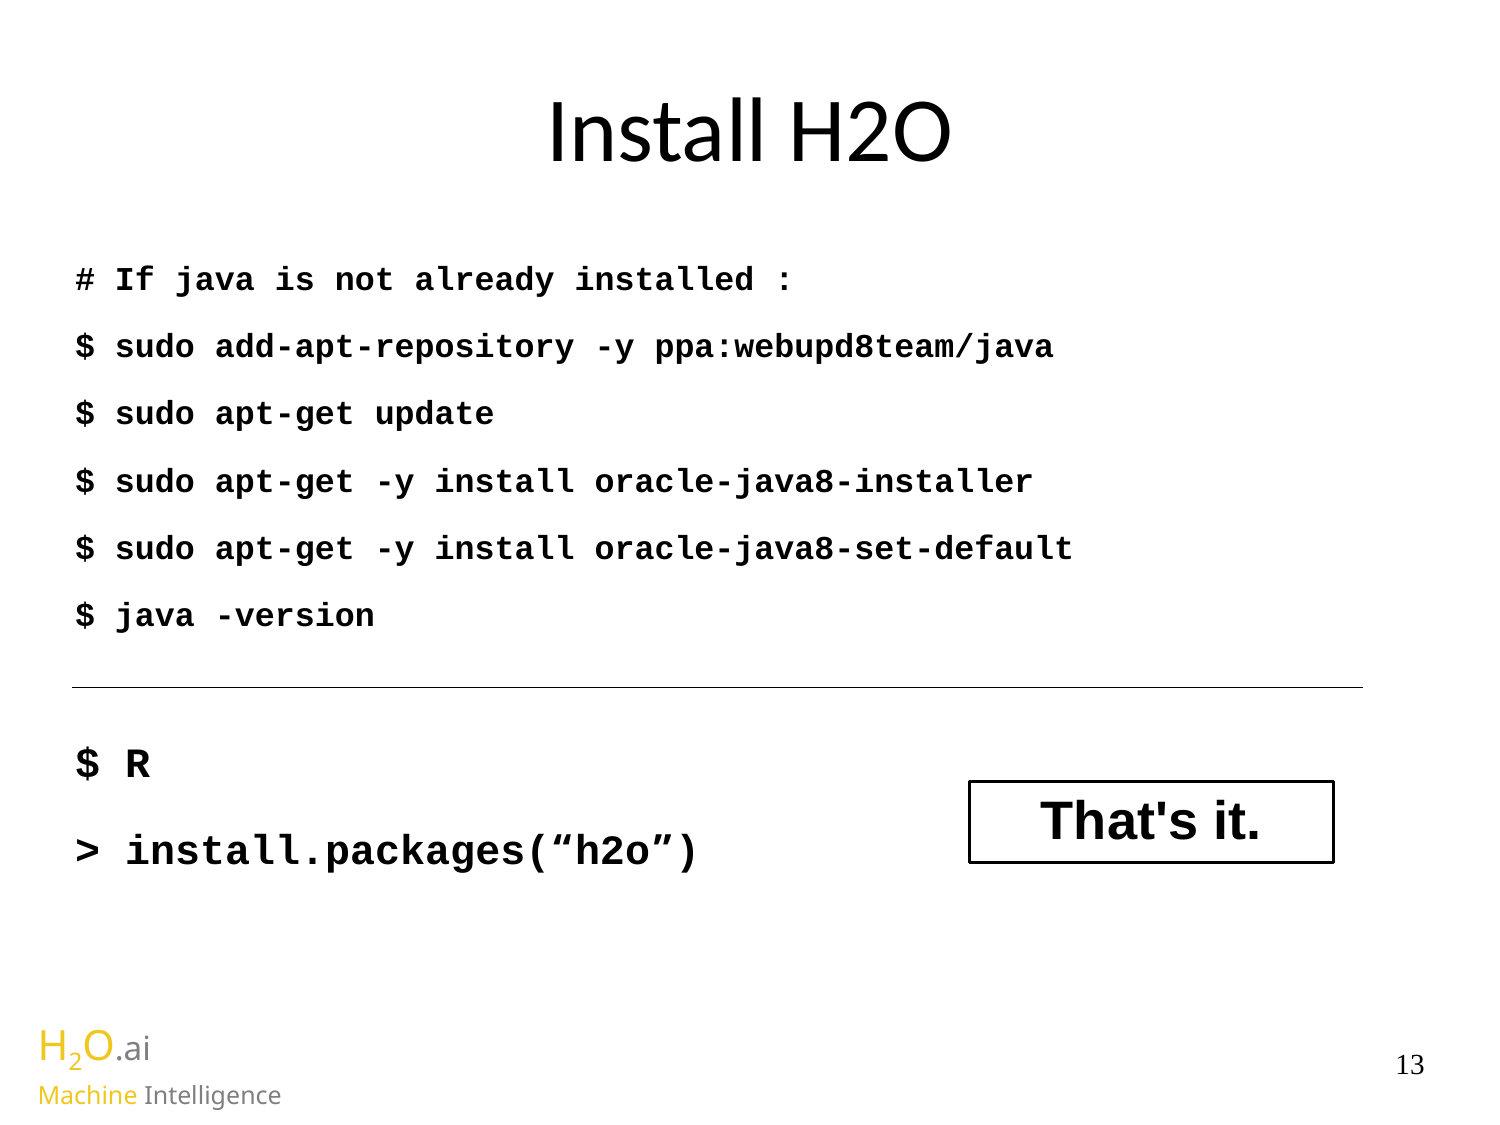

# Install H2O
# If java is not already installed :
$ sudo add-apt-repository -y ppa:webupd8team/java
$ sudo apt-get update
$ sudo apt-get -y install oracle-java8-installer
$ sudo apt-get -y install oracle-java8-set-default
$ java -version
$ R
> install.packages(“h2o”)
That's it.
13